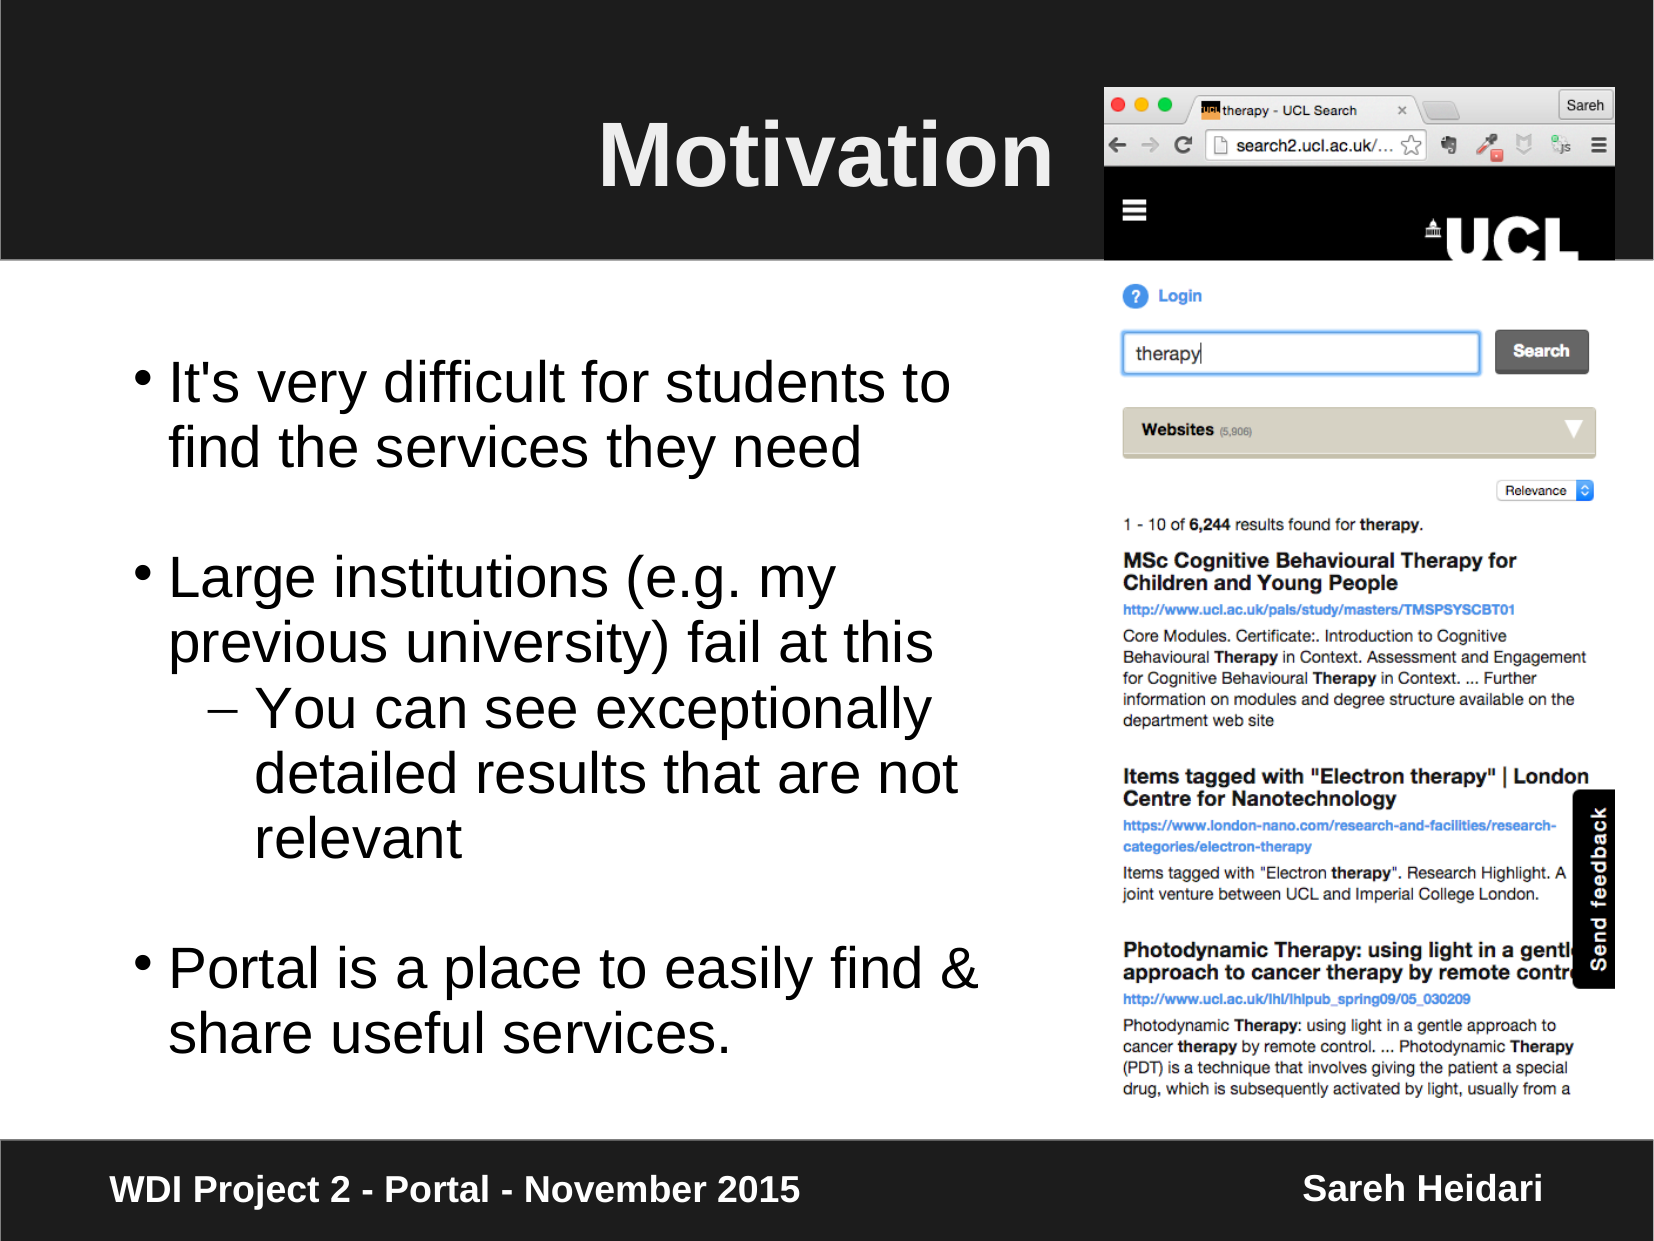

# Motivation
It's very difficult for students to find the services they need
Large institutions (e.g. my previous university) fail at this
You can see exceptionally detailed results that are not relevant
Portal is a place to easily find & share useful services.
Sareh Heidari
WDI Project 2 - Portal - November 2015